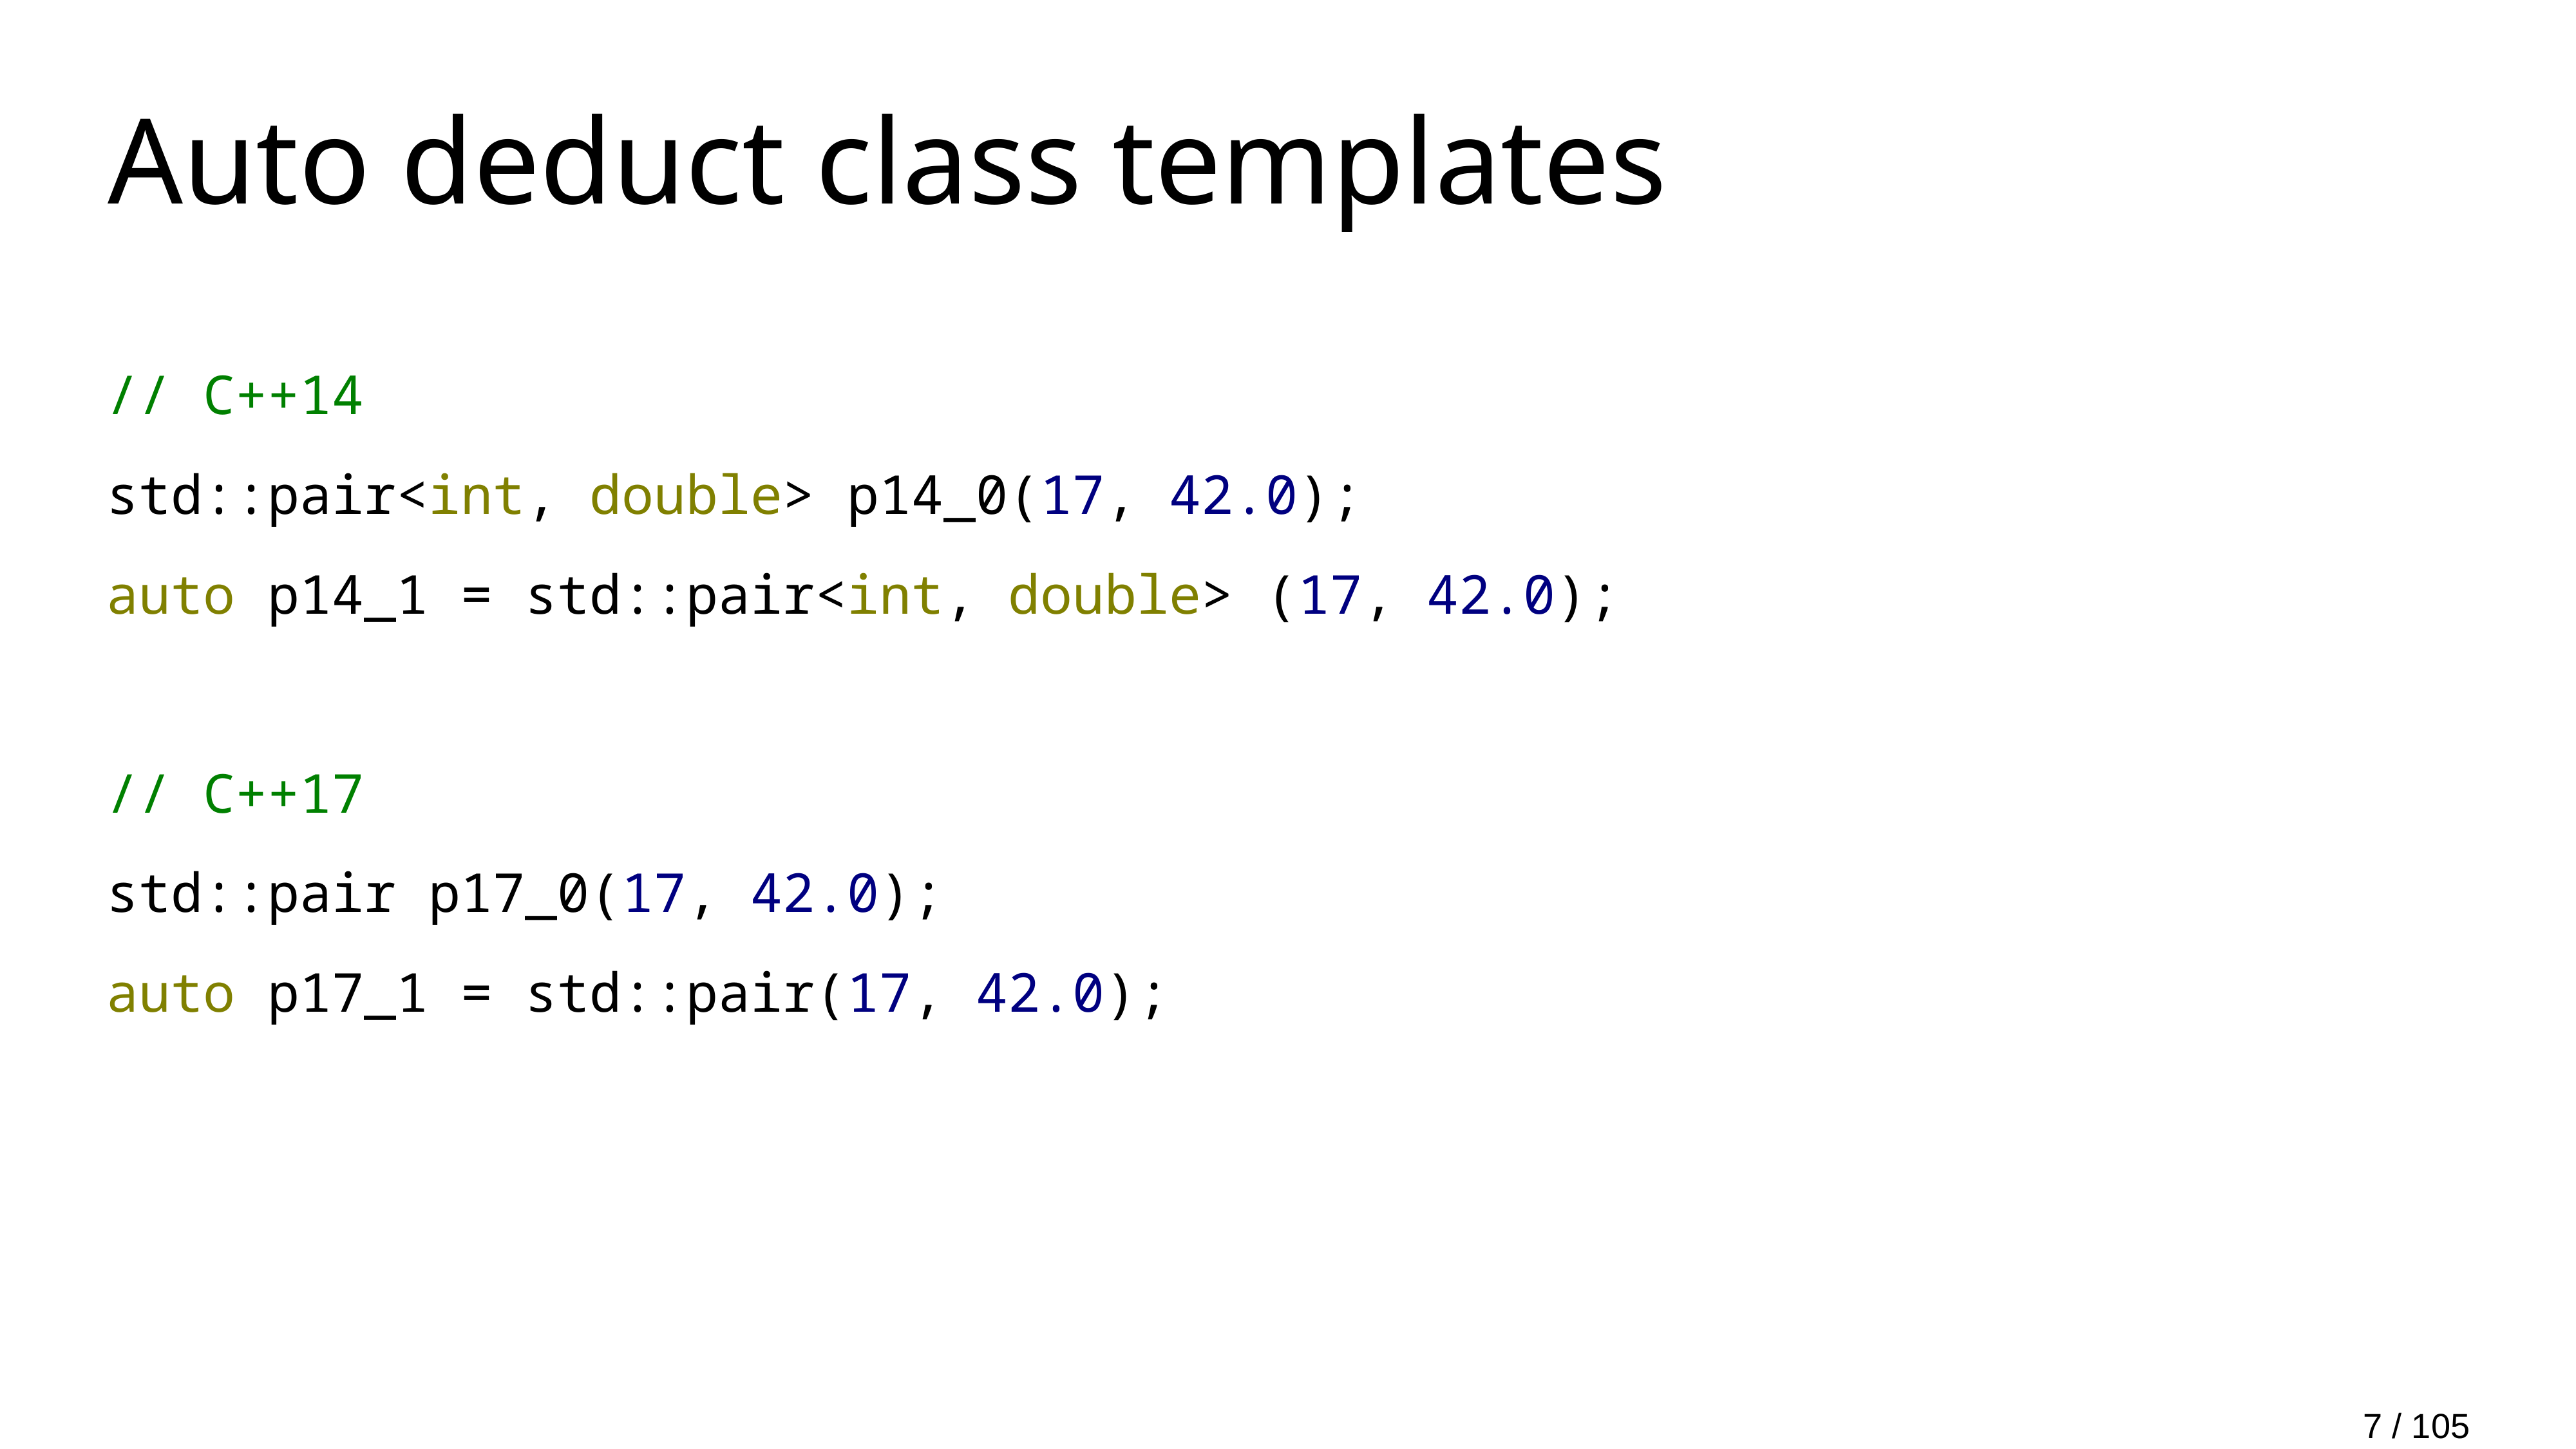

# Auto deduct class templates
// C++14
std::pair<int, double> p14_0(17, 42.0);
auto p14_1 = std::pair<int, double> (17, 42.0);
// C++17
std::pair p17_0(17, 42.0);
auto p17_1 = std::pair(17, 42.0);